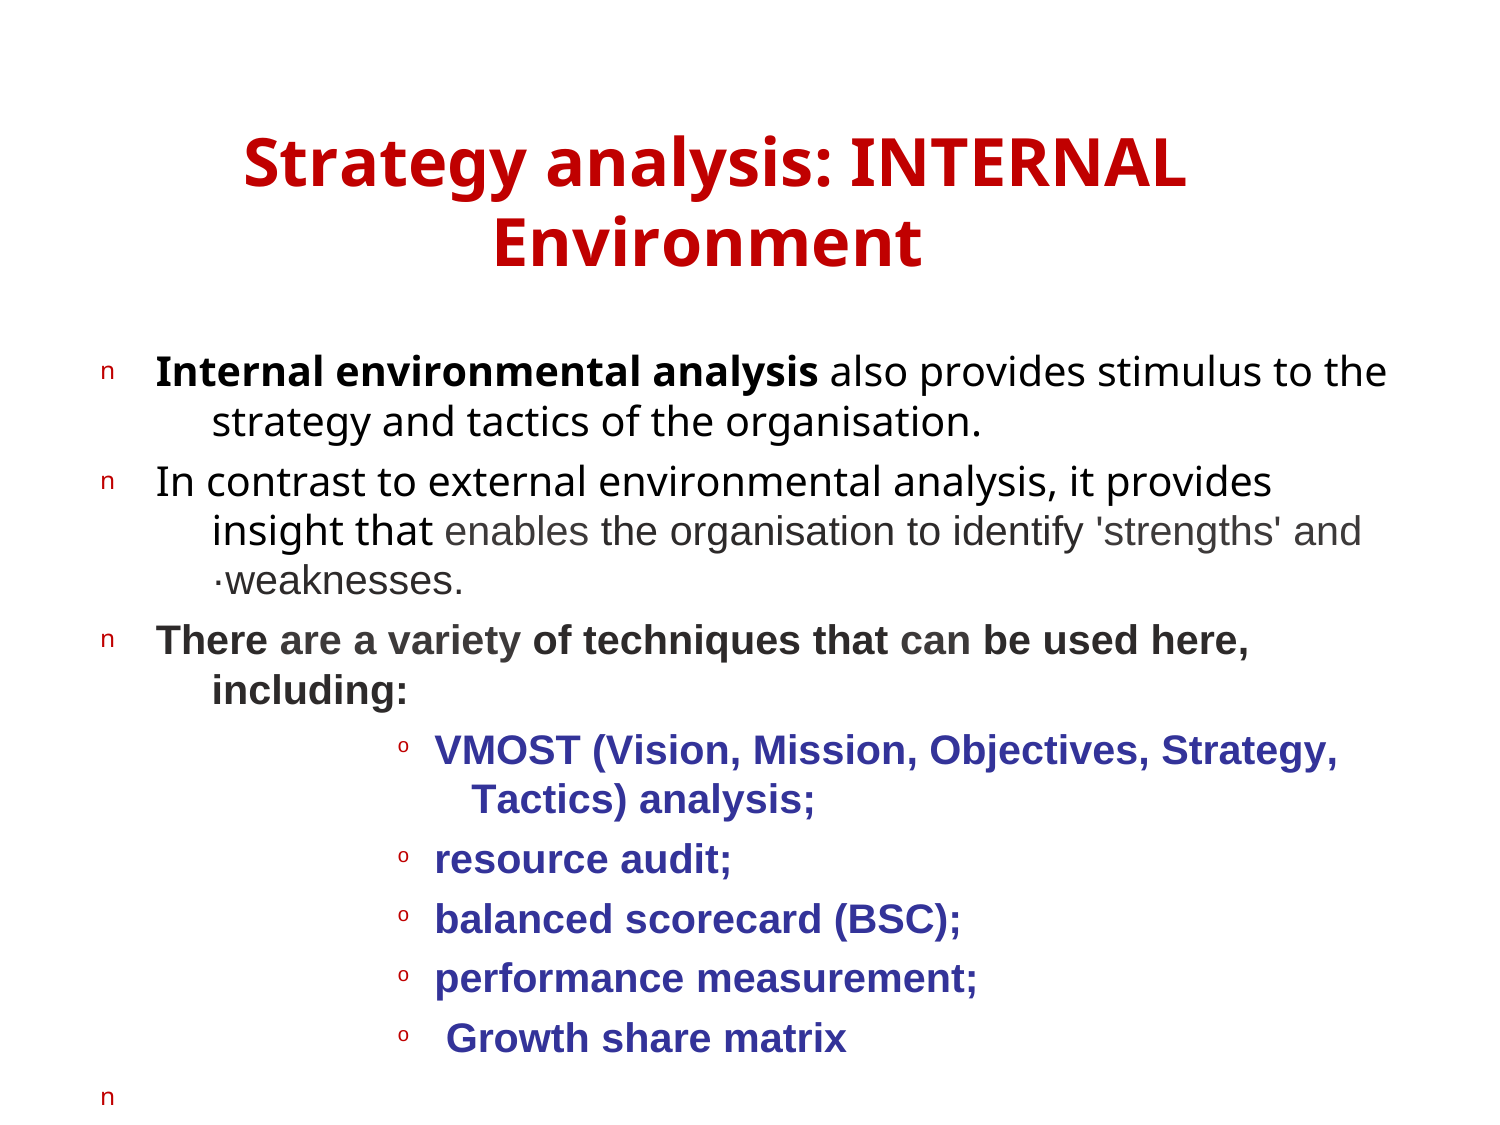

# Strategy analysis: INTERNAL Environment
Internal environmental analysis also provides stimulus to the strategy and tactics of the organisation.
In contrast to external environmental analysis, it provides insight that enables the organisation to identify 'strengths' and ·weaknesses.
There are a variety of techniques that can be used here, including:
VMOST (Vision, Mission, Objectives, Strategy, Tactics) analysis;
resource audit;
balanced scorecard (BSC);
performance measurement;
 Growth share matrix